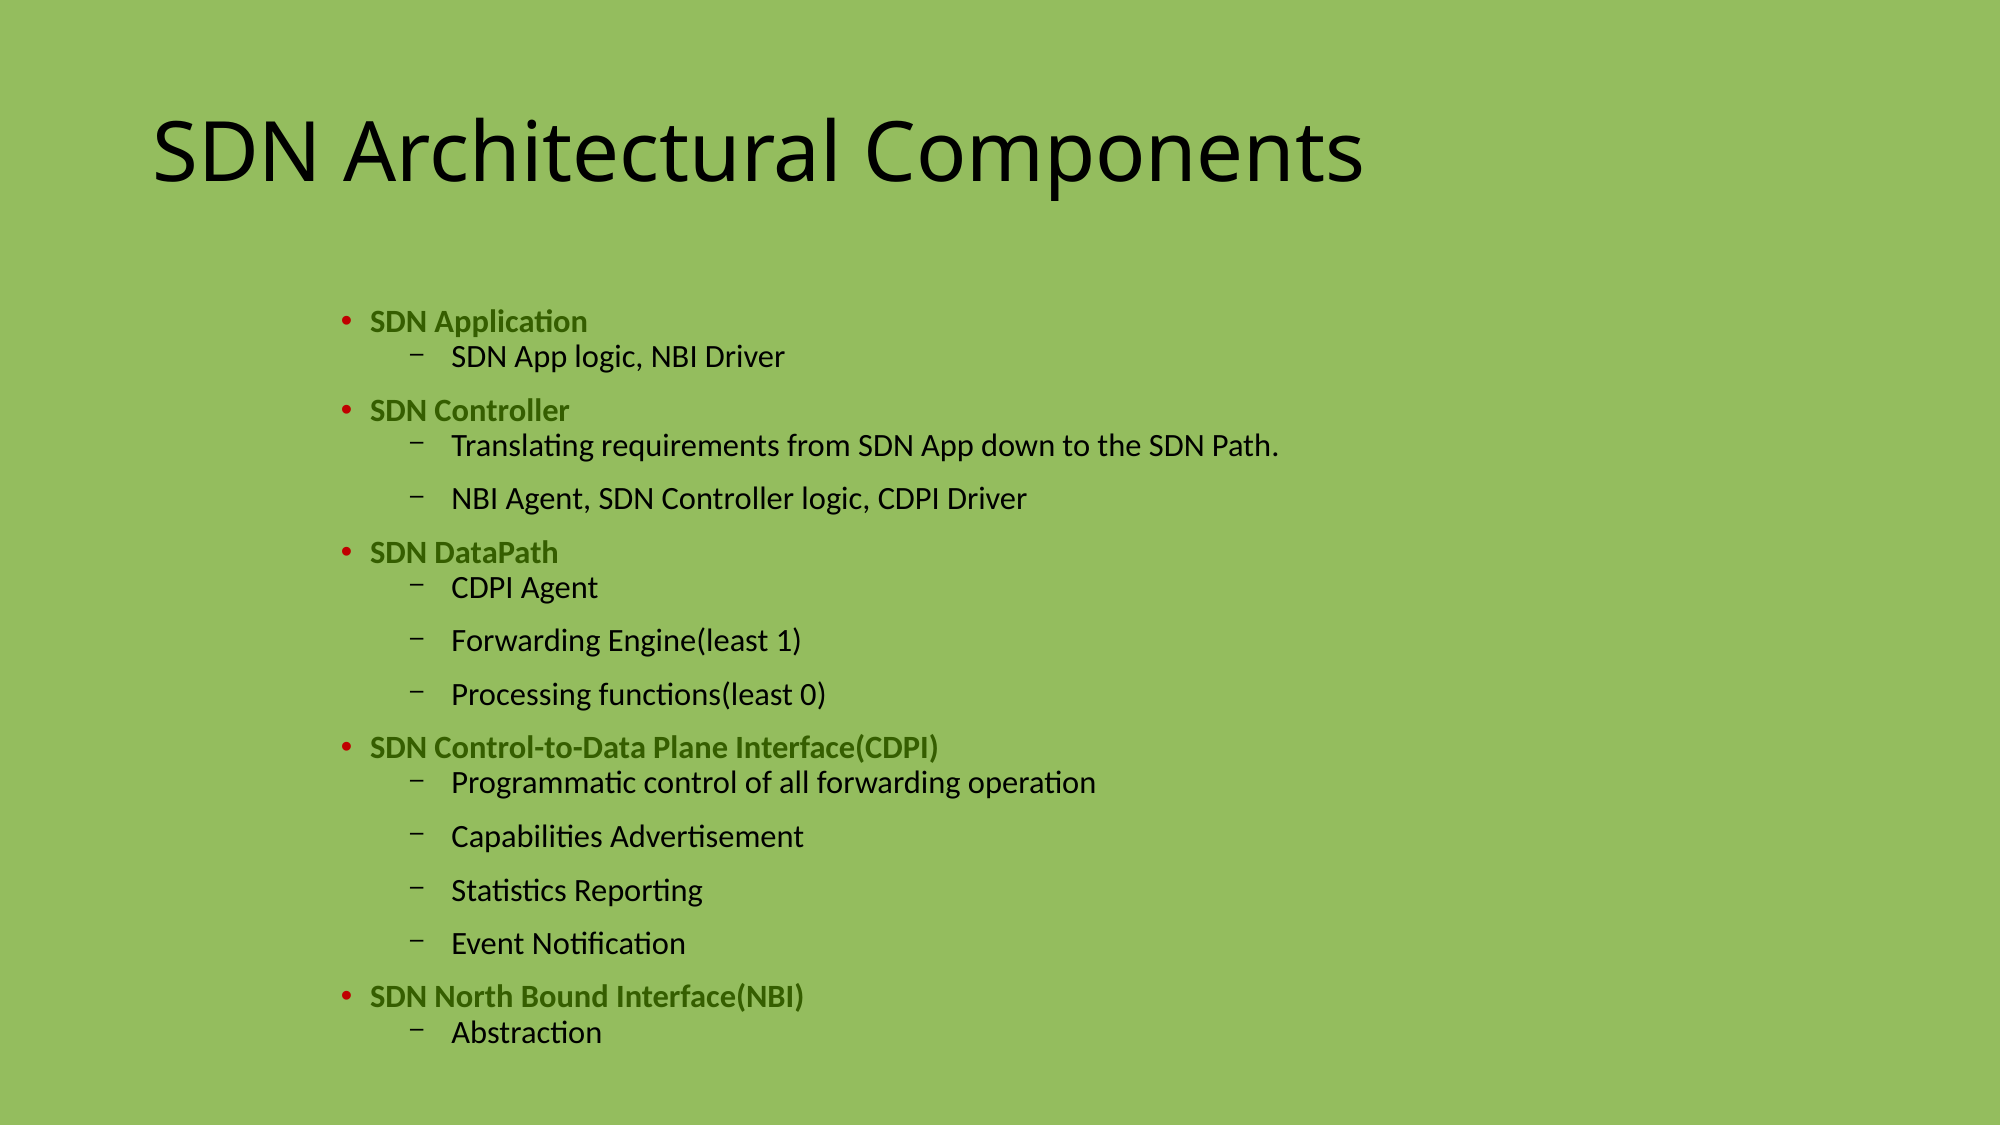

# SDN Architectural Components
SDN Application
SDN App logic, NBI Driver
SDN Controller
Translating requirements from SDN App down to the SDN Path.
NBI Agent, SDN Controller logic, CDPI Driver
SDN DataPath
CDPI Agent
Forwarding Engine(least 1)
Processing functions(least 0)
SDN Control-to-Data Plane Interface(CDPI)
Programmatic control of all forwarding operation
Capabilities Advertisement
Statistics Reporting
Event Notification
SDN North Bound Interface(NBI)
Abstraction